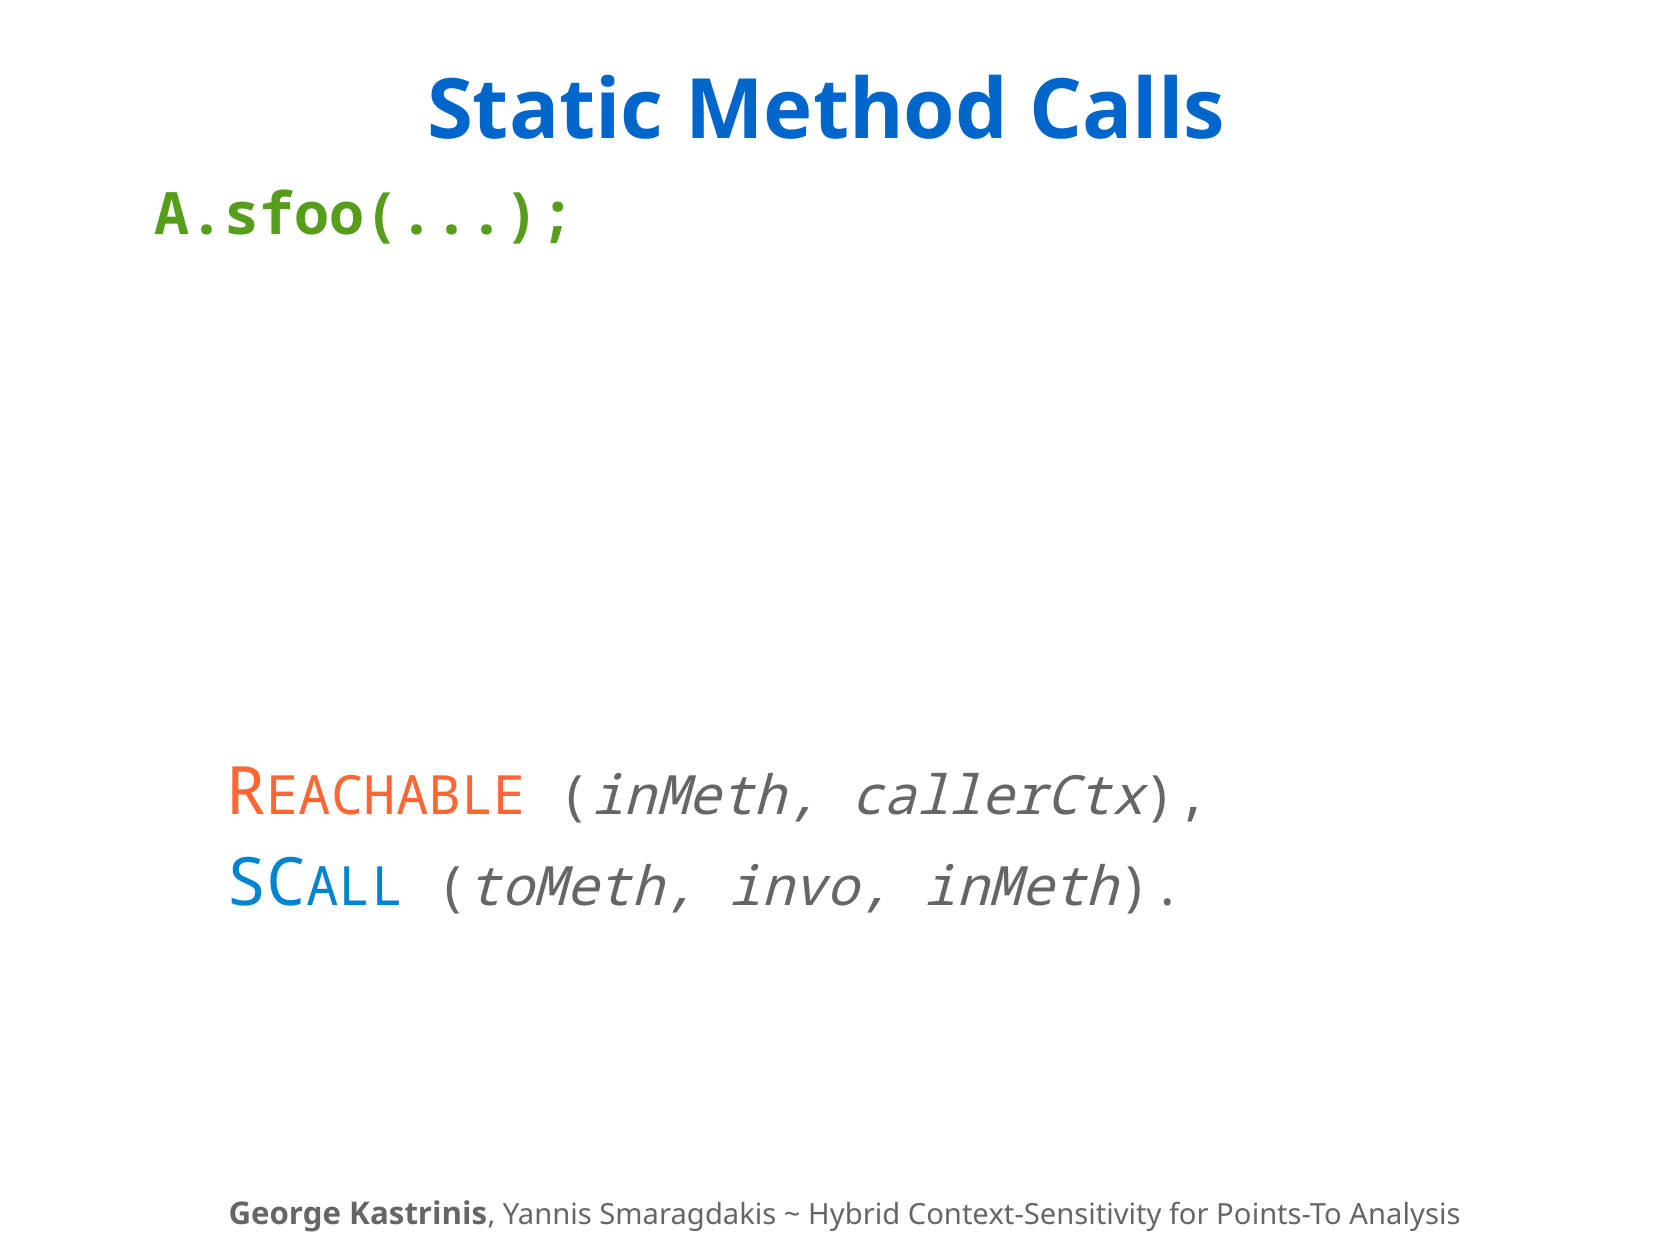

Static Method Calls
A.sfoo(...);
	REACHABLE (inMeth, callerCtx),
	SCALL (toMeth, invo, inMeth).